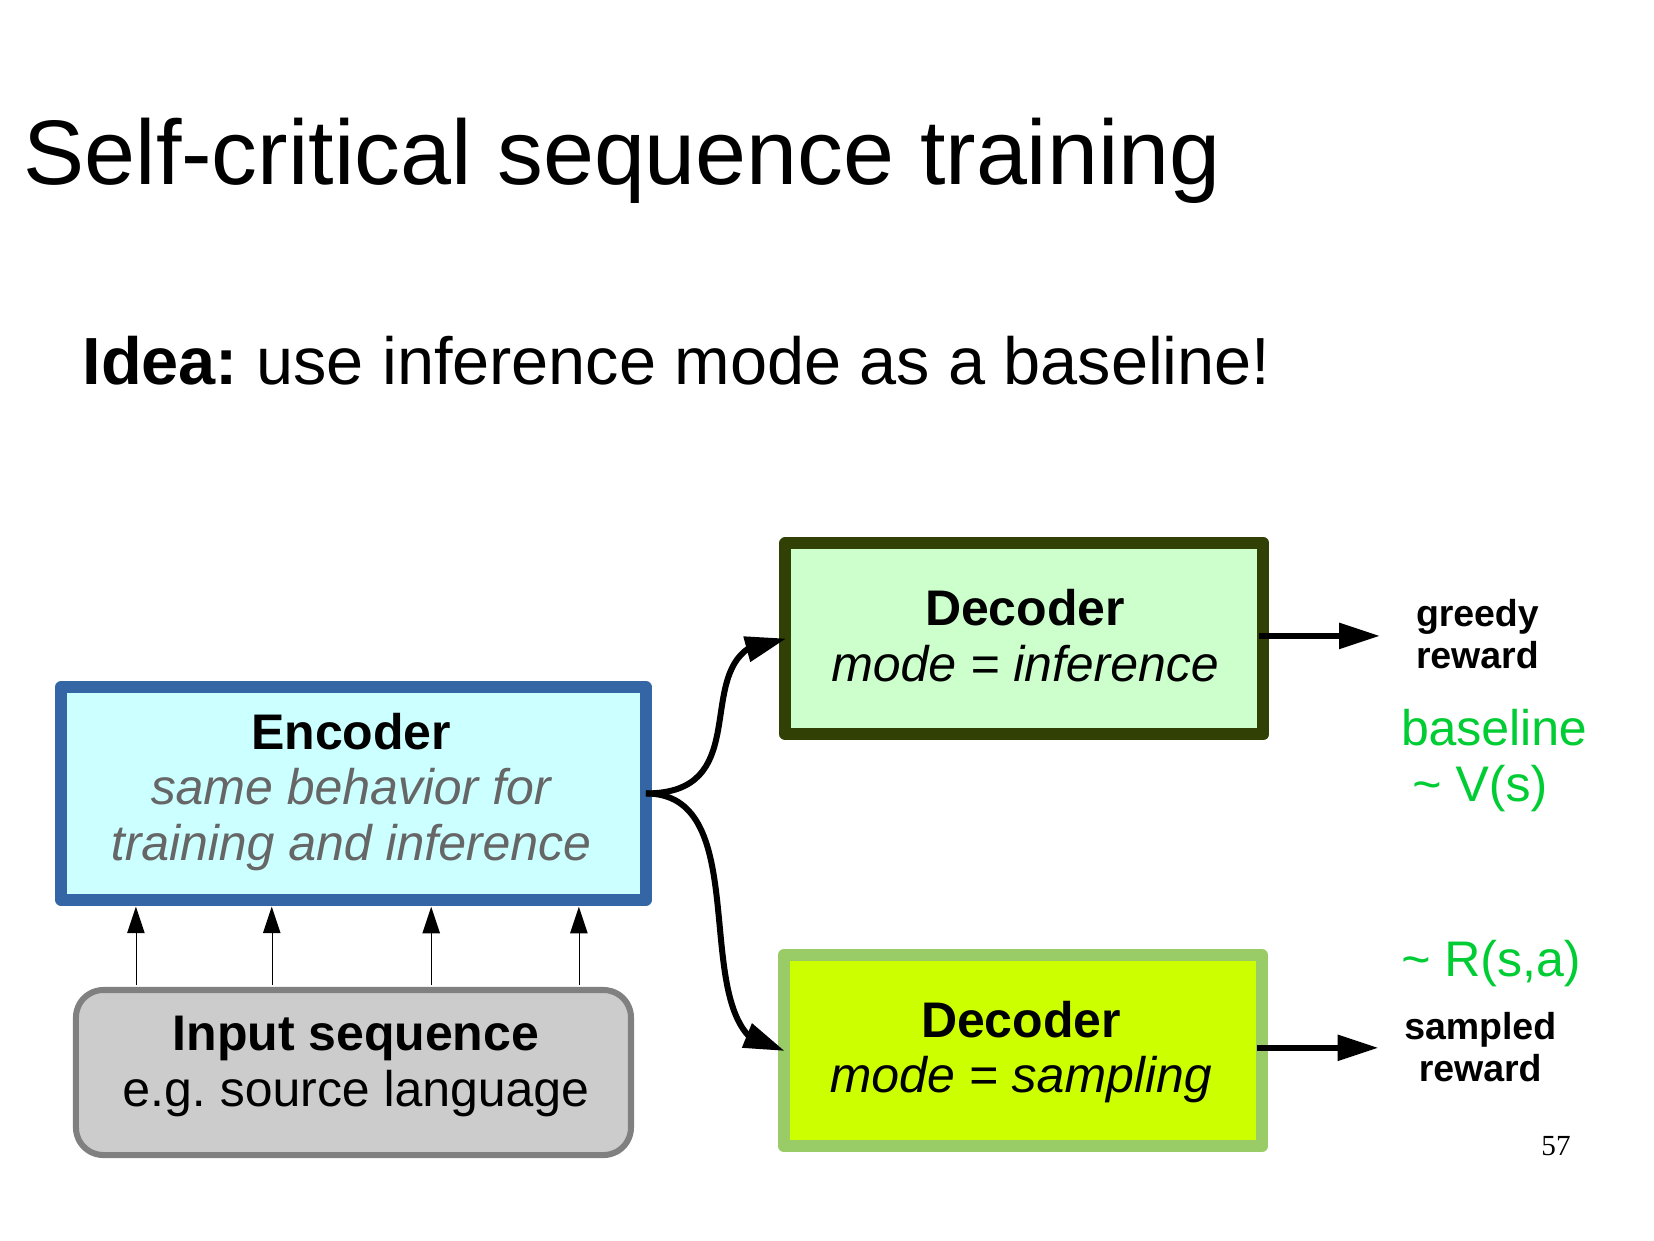

# Self-critical sequence training
Idea: use inference mode as a baseline!
Decoder
mode = inference
greedy
reward
baseline
~ V(s)
Encoder
same behavior for
training and inference
~ R(s,a)
Decoder
mode = sampling
Input sequence
e.g. source language
sampled
reward
57